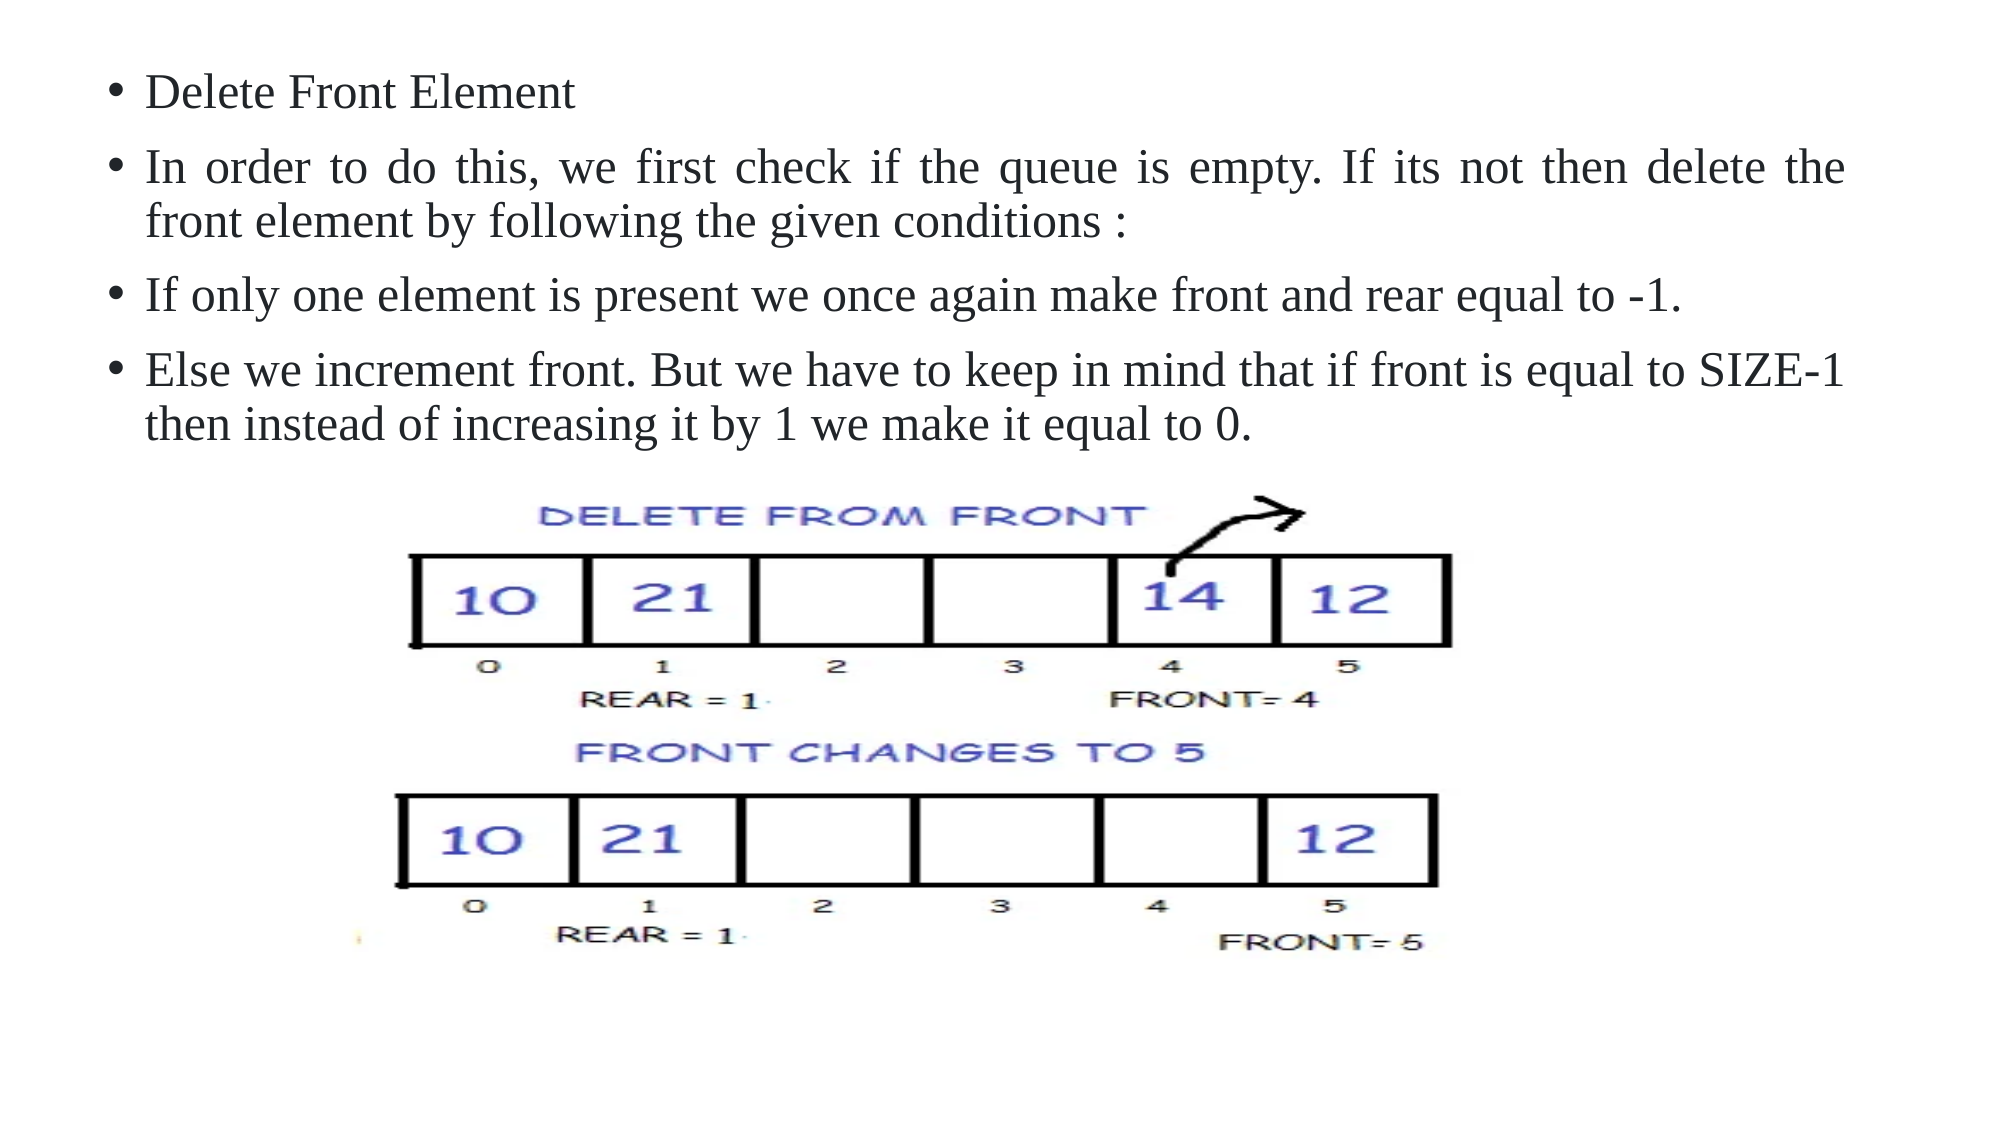

# Delete Front Element
In order to do this, we first check if the queue is empty. If its not then delete the front element by following the given conditions :
If only one element is present we once again make front and rear equal to -1.
Else we increment front. But we have to keep in mind that if front is equal to SIZE-1 then instead of increasing it by 1 we make it equal to 0.